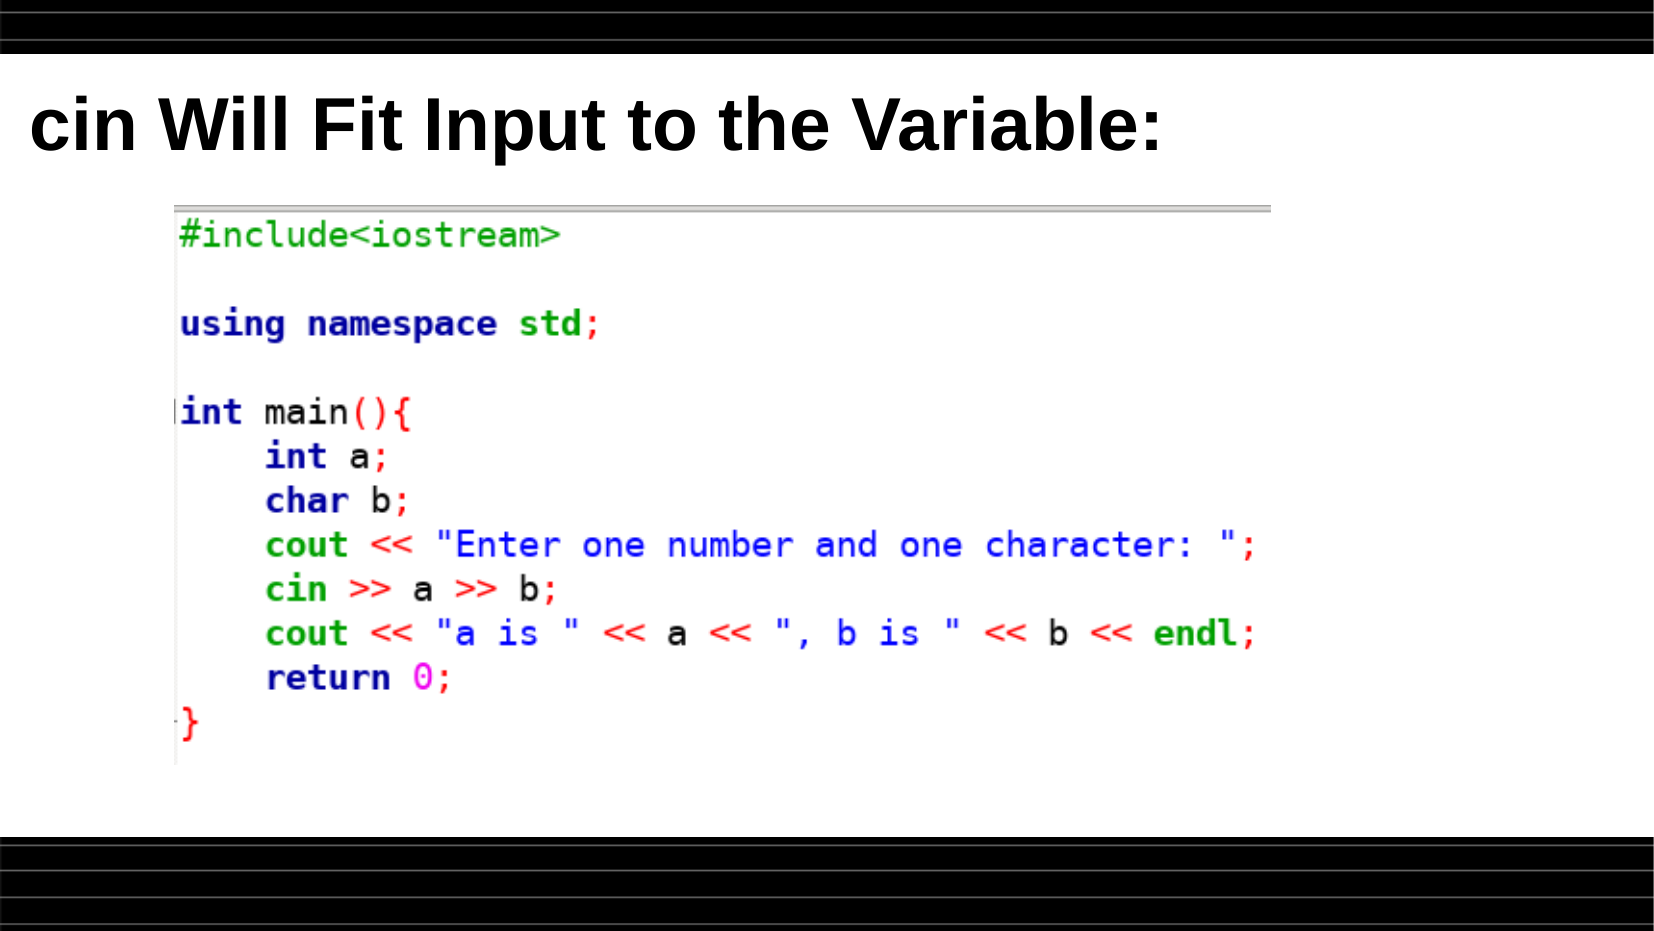

cin Will Fit Input to the Variable: